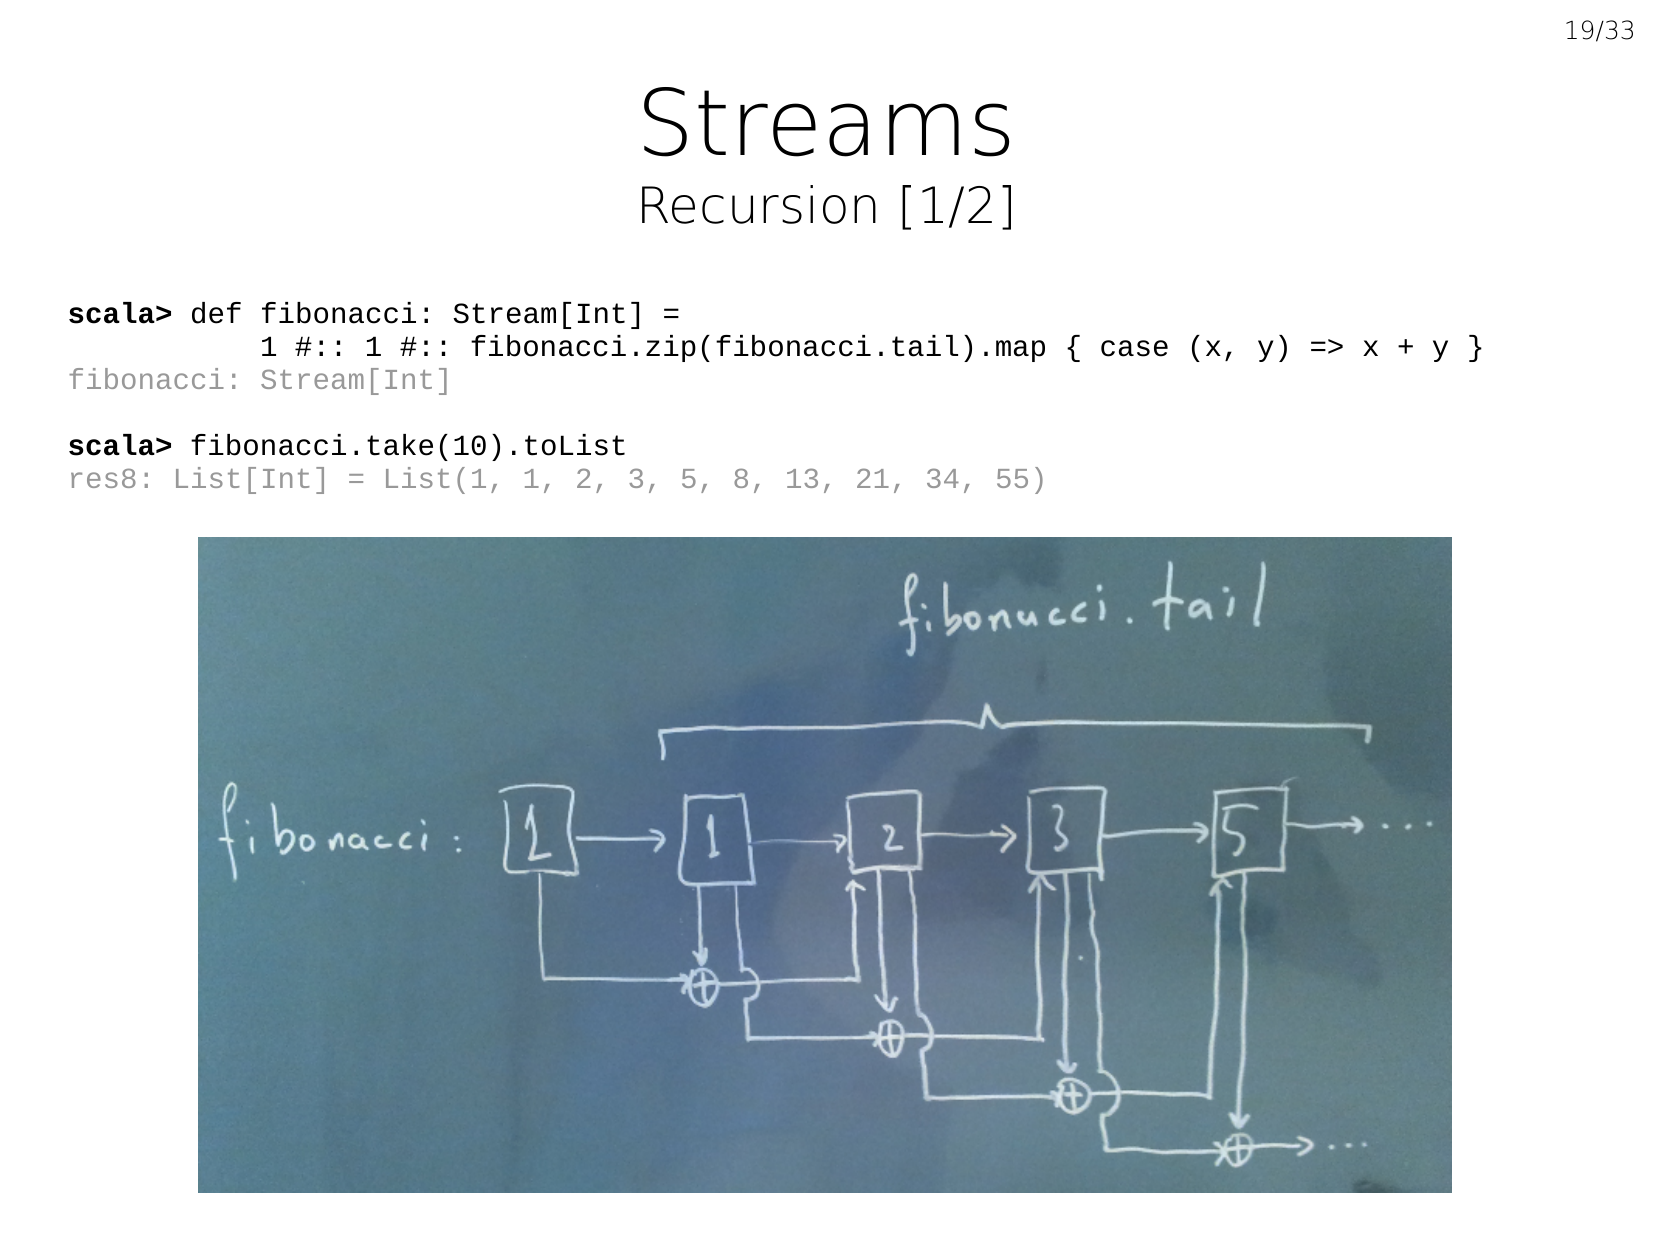

# Streams Recursion [1/2]
scala> def fibonacci: Stream[Int] =
 1 #:: 1 #:: fibonacci.zip(fibonacci.tail).map { case (x, y) => x + y }
fibonacci: Stream[Int]
scala> fibonacci.take(10).toList
res8: List[Int] = List(1, 1, 2, 3, 5, 8, 13, 21, 34, 55)